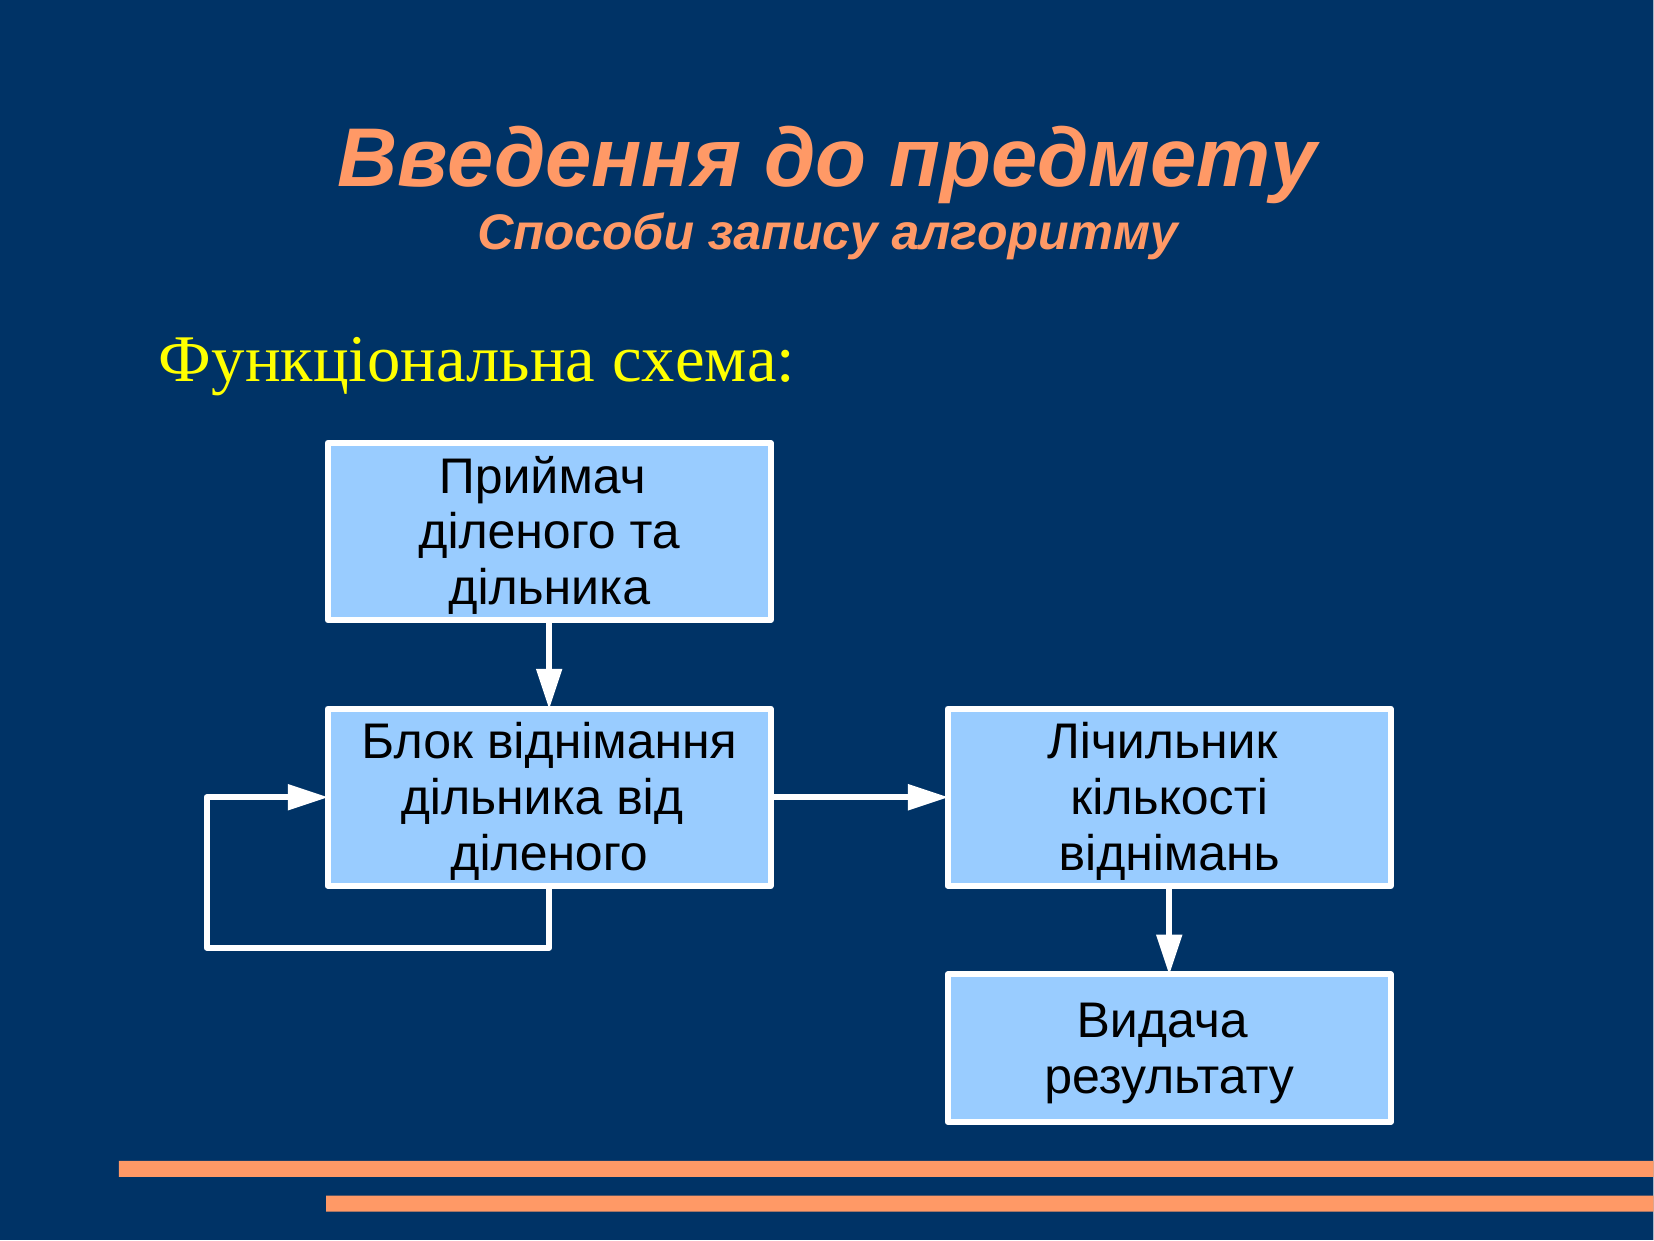

Введення до предмету
Способи запису алгоритму
# Функціональна схема:
Приймач
діленого та
дільника
Блок віднімання
дільника від
діленого
Лічильник
кількості
віднімань
Видача
результату